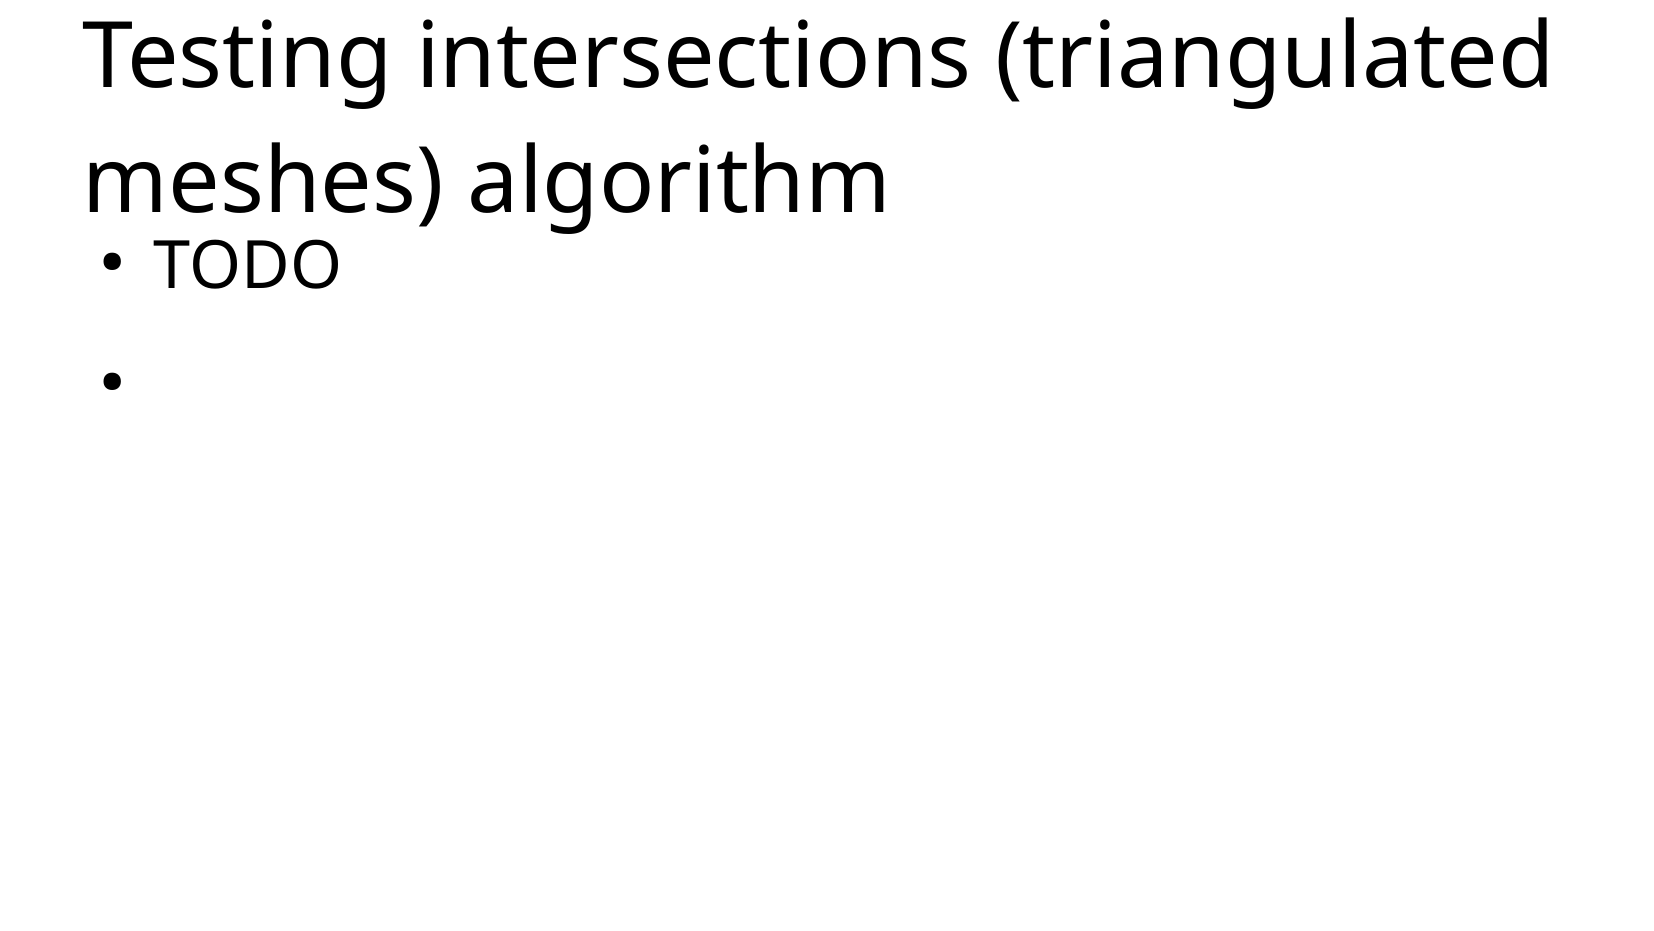

# Testing intersections (triangulated meshes) algorithm
TODO